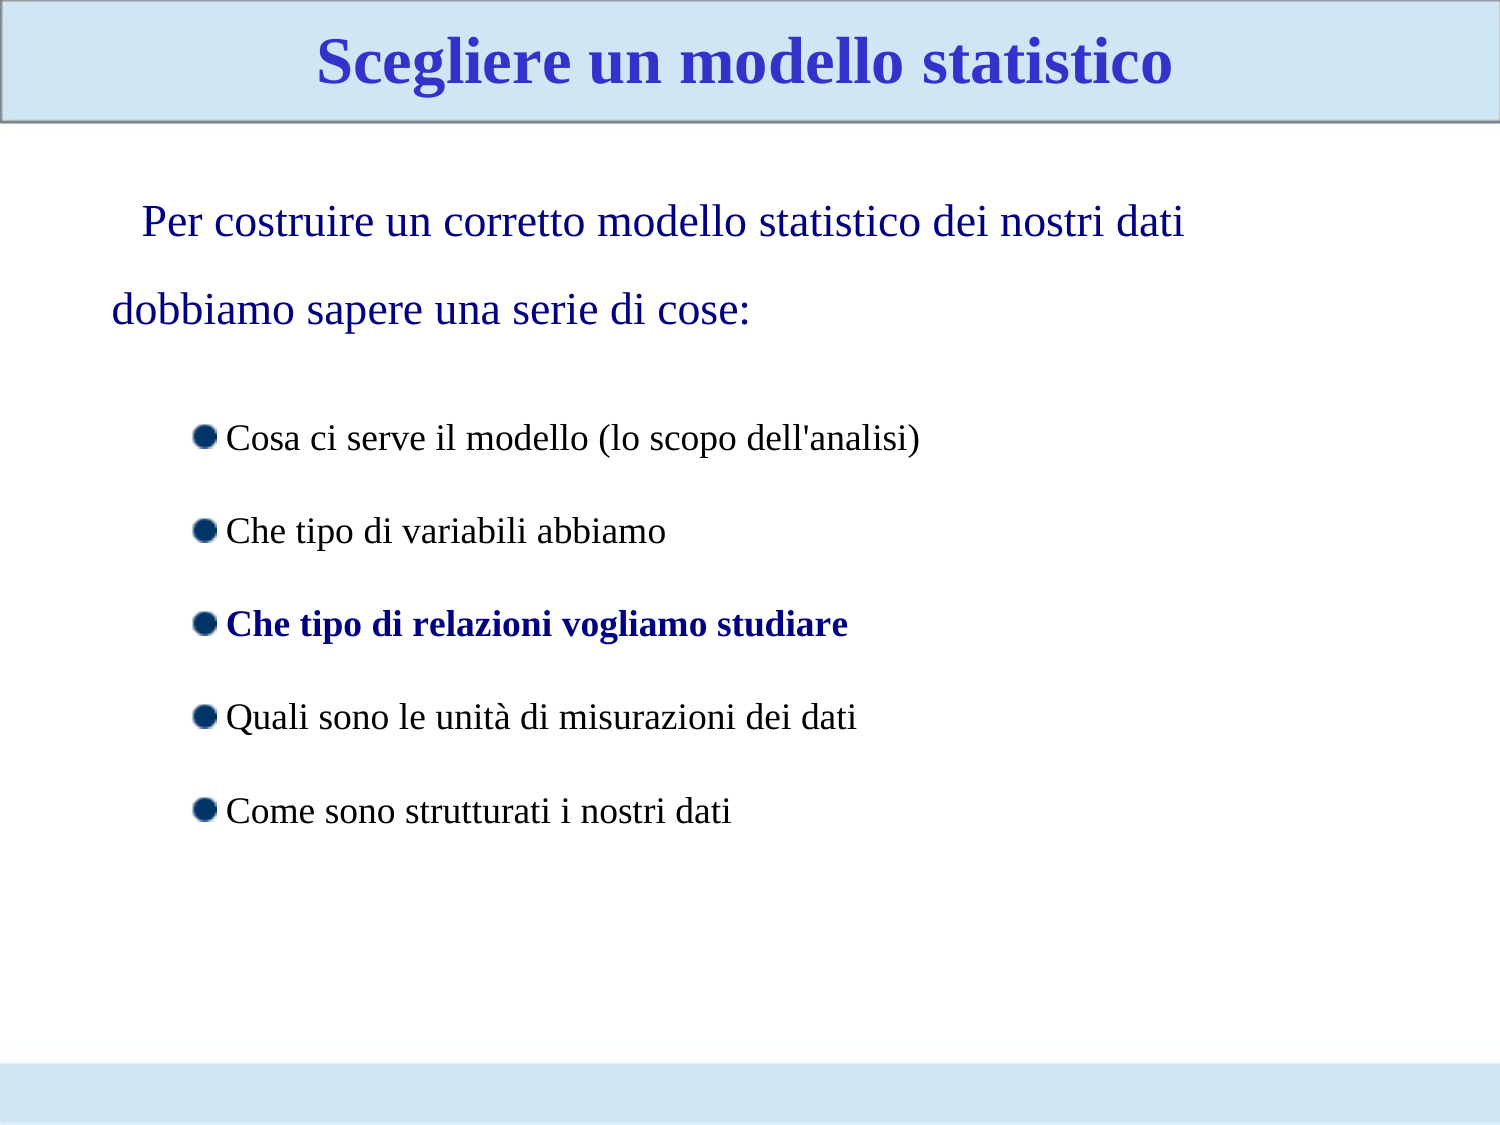

# Scegliere un modello statistico
Per costruire un corretto modello statistico dei nostri dati dobbiamo sapere una serie di cose:
 Cosa ci serve il modello (lo scopo dell'analisi)
 Che tipo di variabili abbiamo
 Che tipo di relazioni vogliamo studiare
 Quali sono le unità di misurazioni dei dati
 Come sono strutturati i nostri dati
17